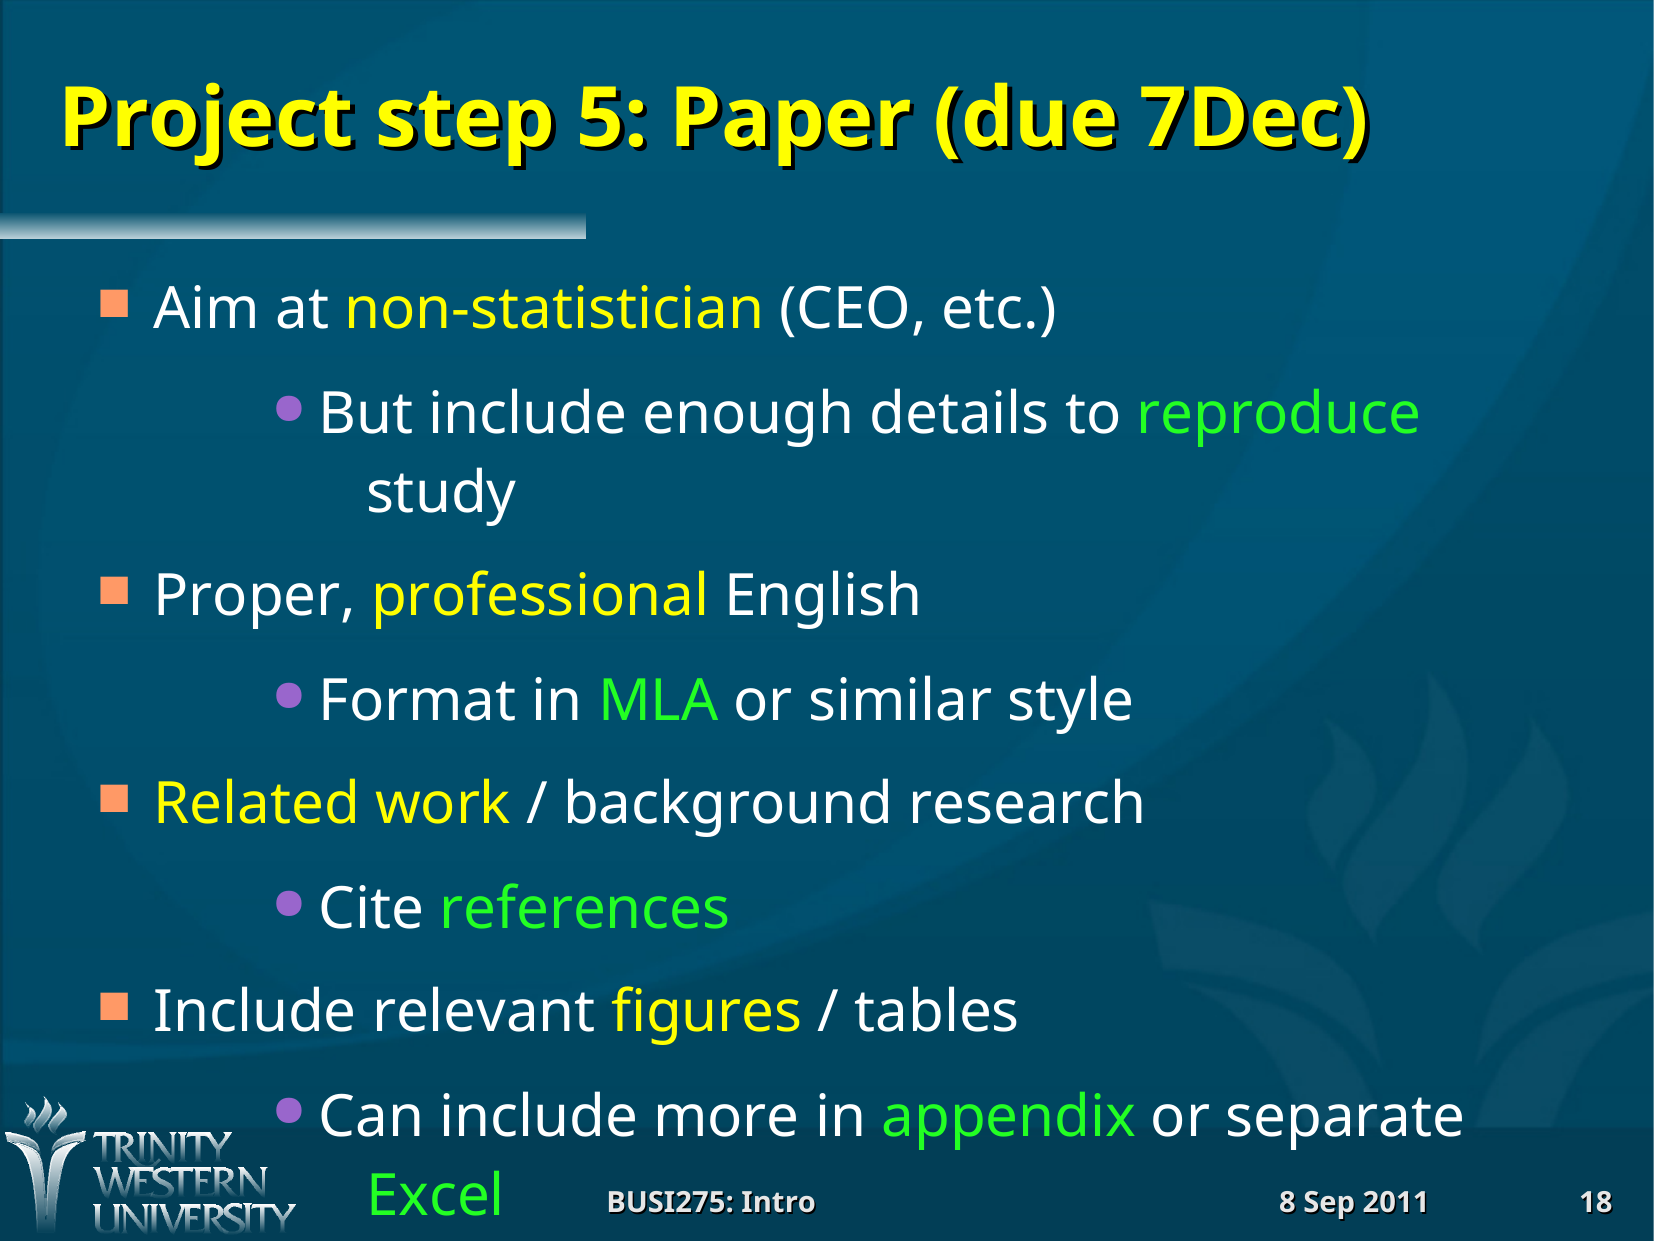

# Project step 5: Paper (due 7Dec)
Aim at non-statistician (CEO, etc.)
But include enough details to reproduce study
Proper, professional English
Format in MLA or similar style
Related work / background research
Cite references
Include relevant figures / tables
Can include more in appendix or separate Excel
BUSI275: Intro
8 Sep 2011
18